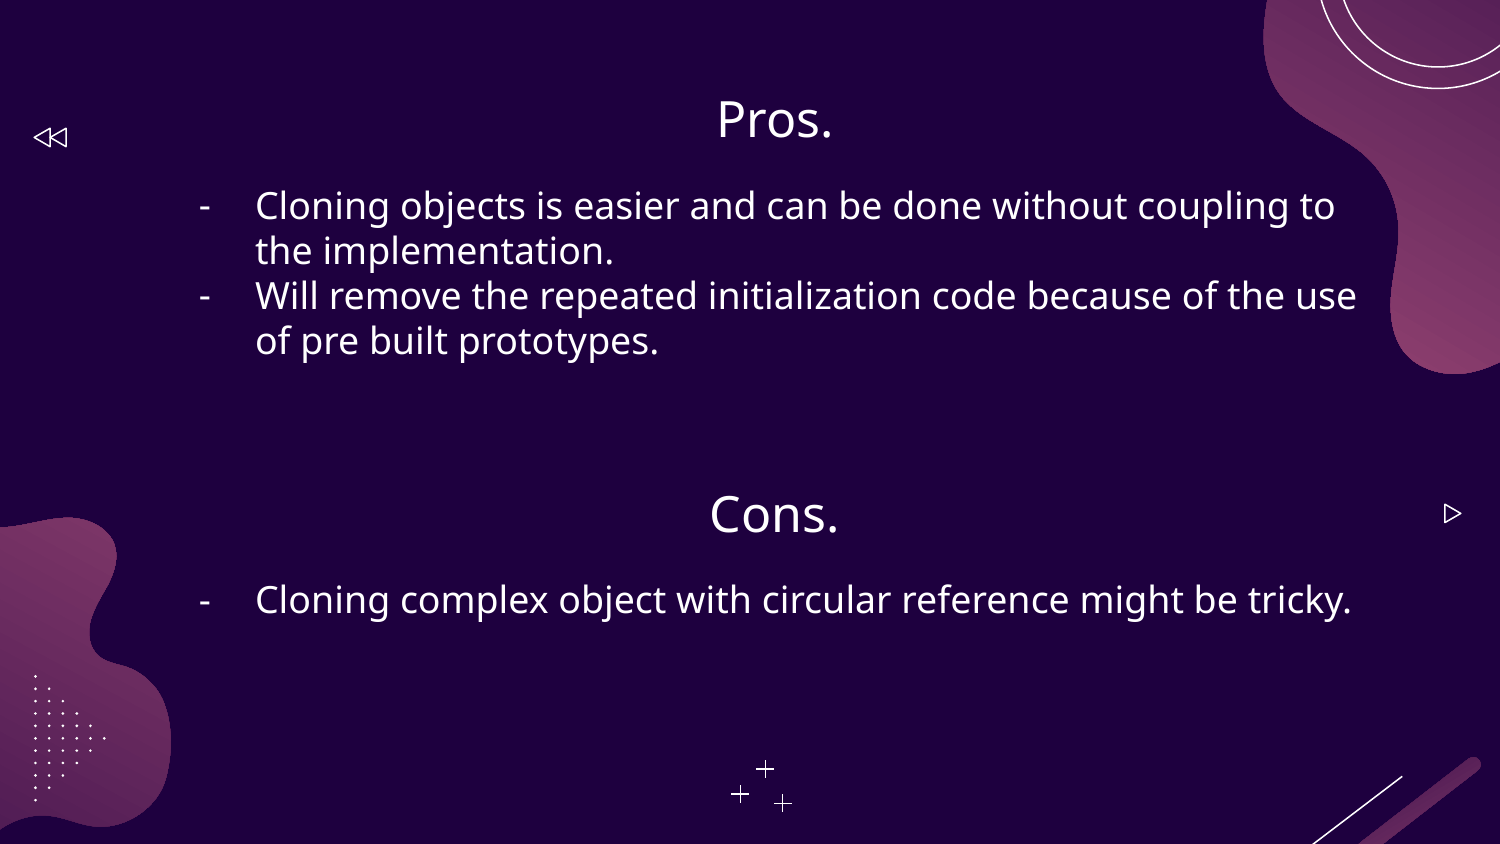

Pros.
Cloning objects is easier and can be done without coupling to the implementation.
Will remove the repeated initialization code because of the use of pre built prototypes.
Cons.
Cloning complex object with circular reference might be tricky.